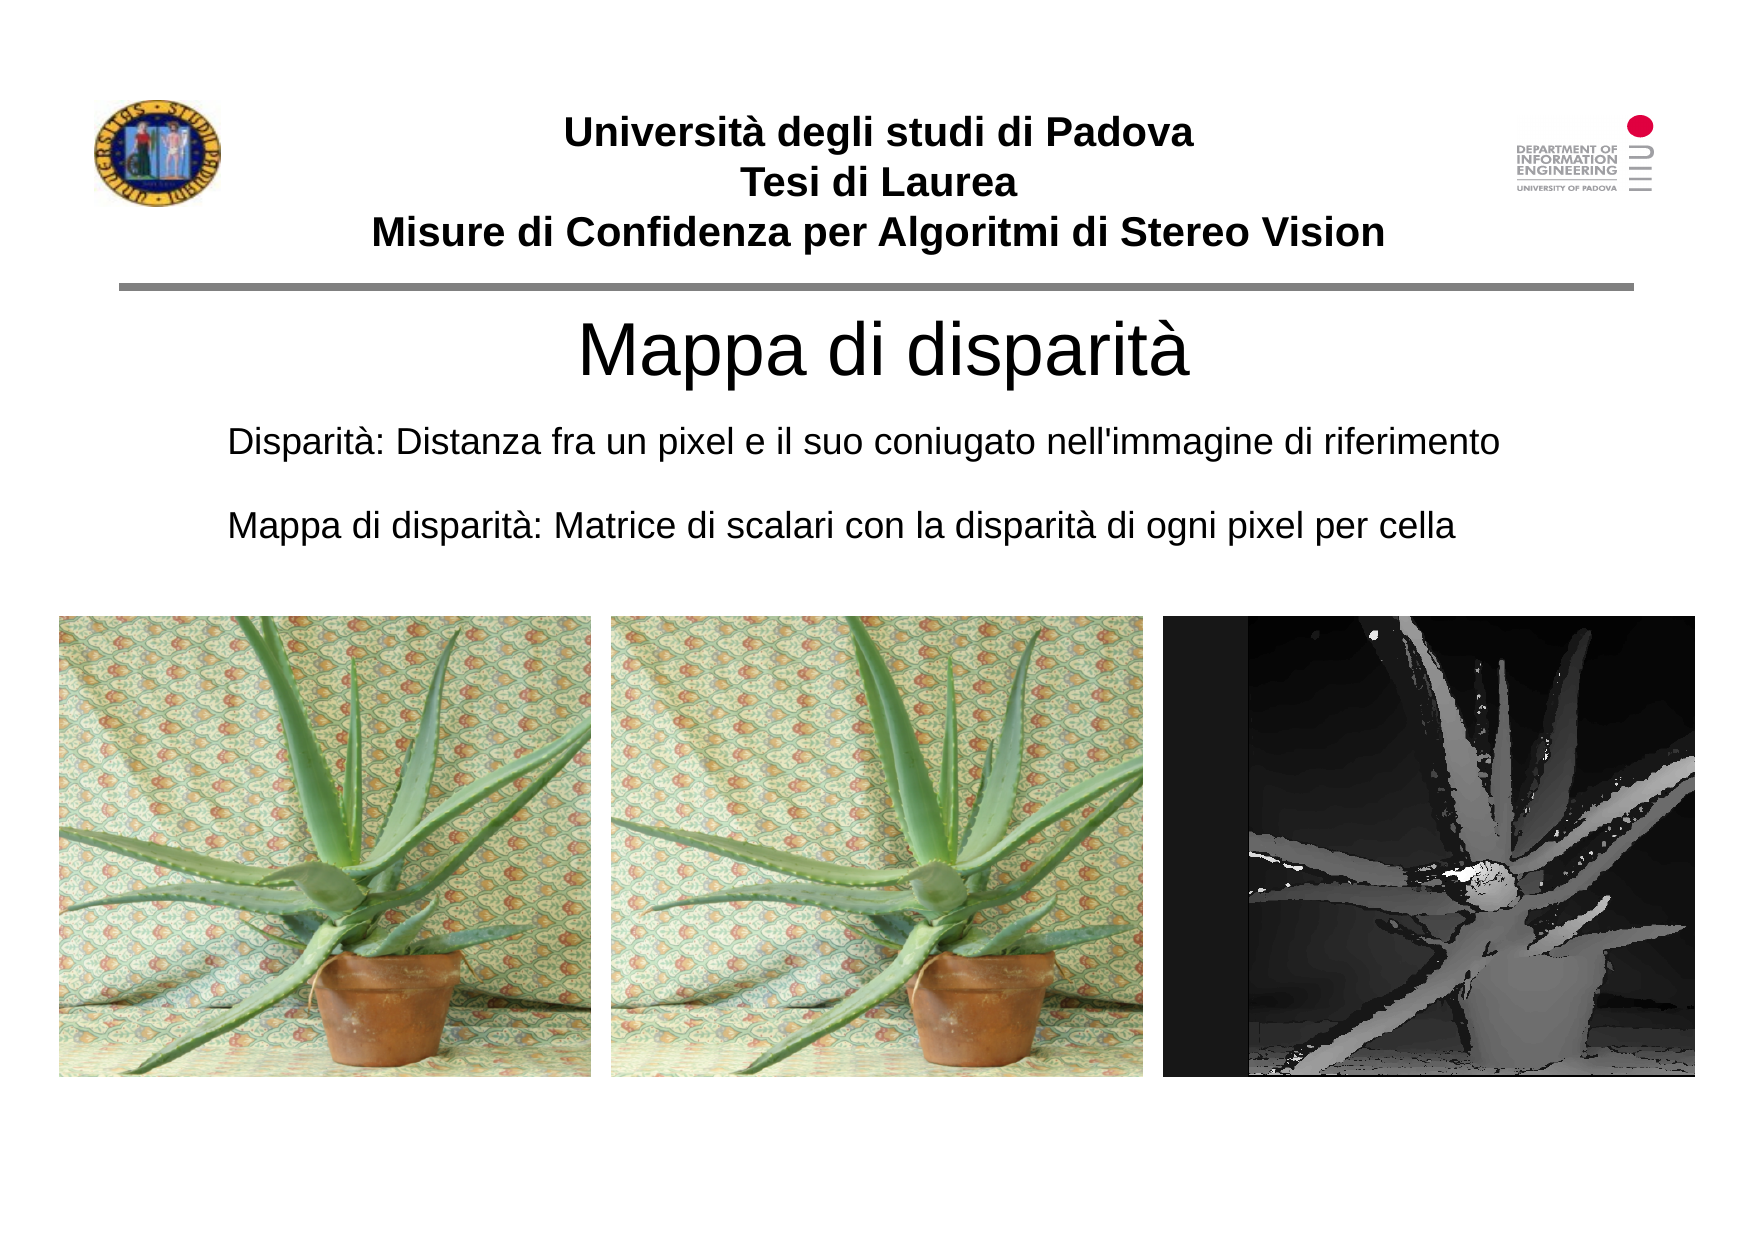

Università degli studi di Padova
Tesi di Laurea
Misure di Confidenza per Algoritmi di Stereo Vision
# Mappa di disparità
Disparità: Distanza fra un pixel e il suo coniugato nell'immagine di riferimento
Mappa di disparità: Matrice di scalari con la disparità di ogni pixel per cella